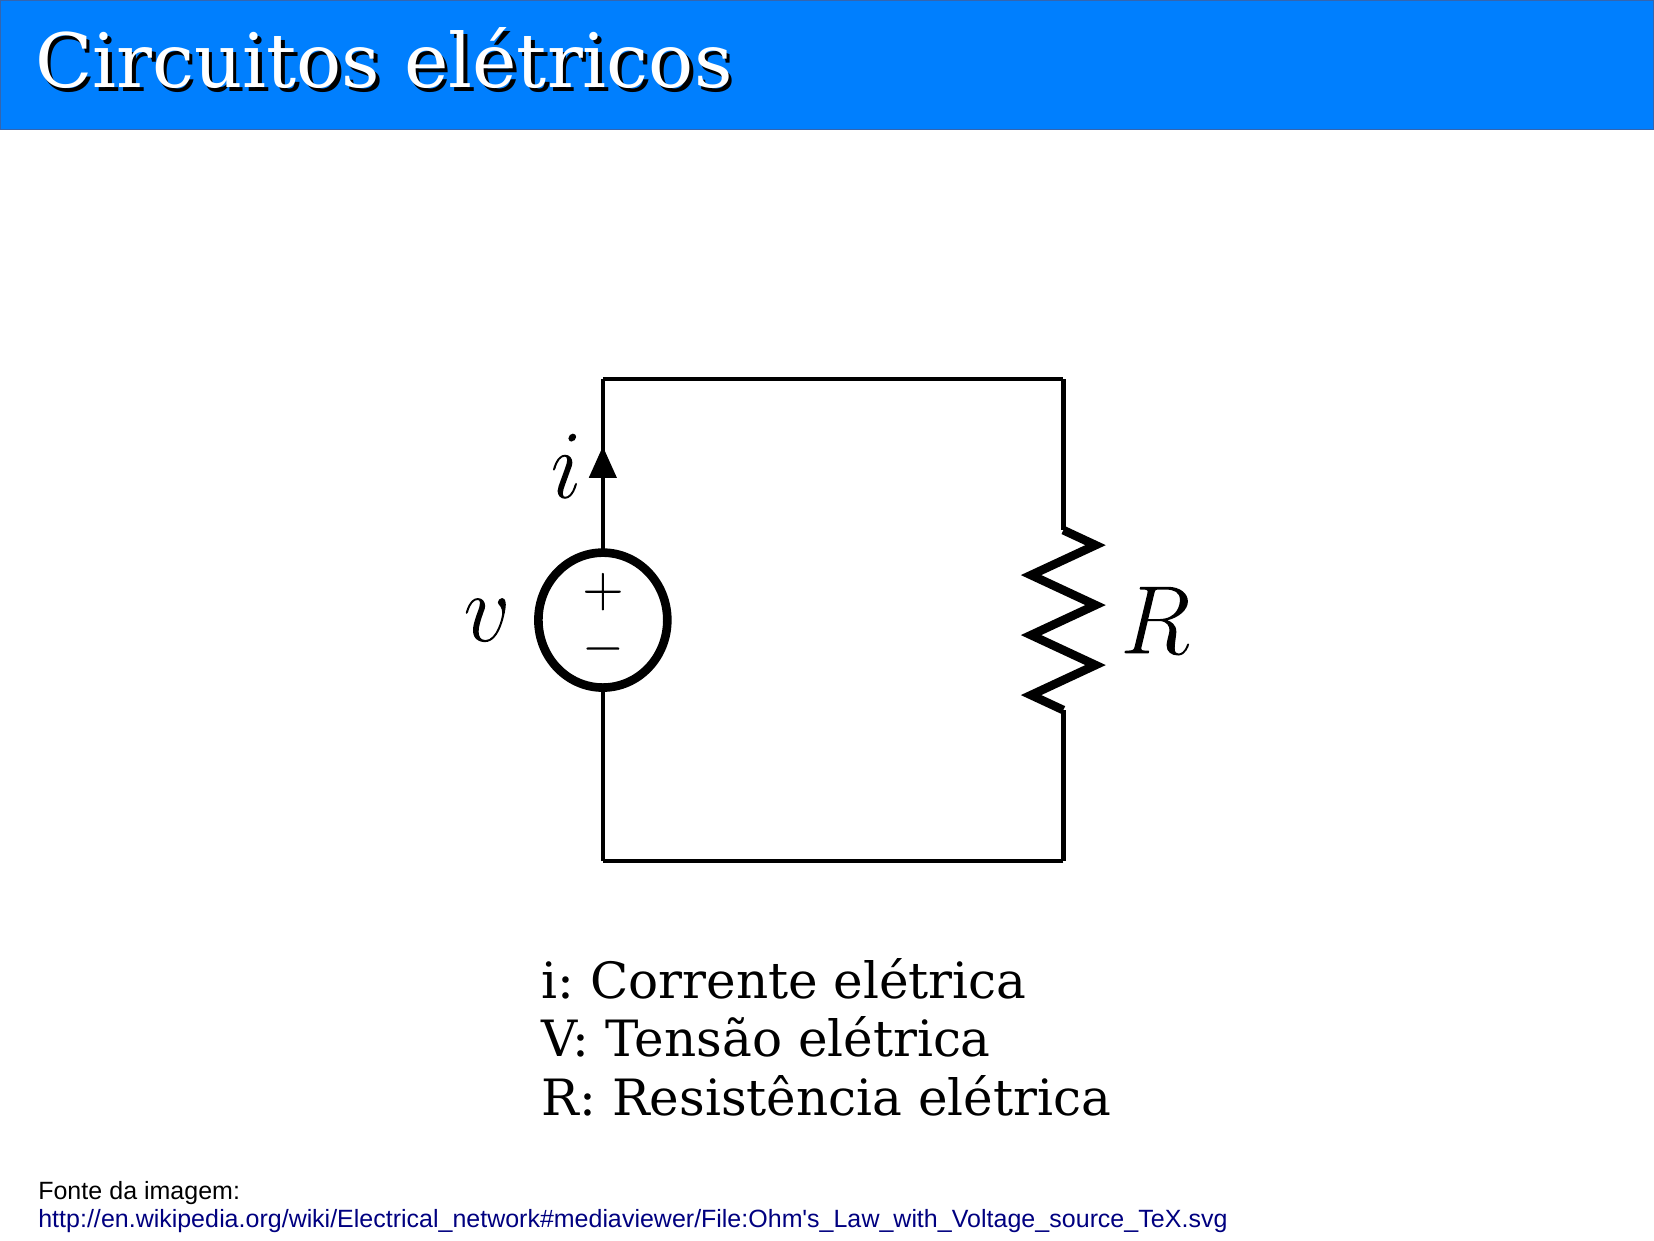

# Circuitos elétricos
i: Corrente elétrica
V: Tensão elétrica
R: Resistência elétrica
Fonte da imagem:
http://en.wikipedia.org/wiki/Electrical_network#mediaviewer/File:Ohm's_Law_with_Voltage_source_TeX.svg